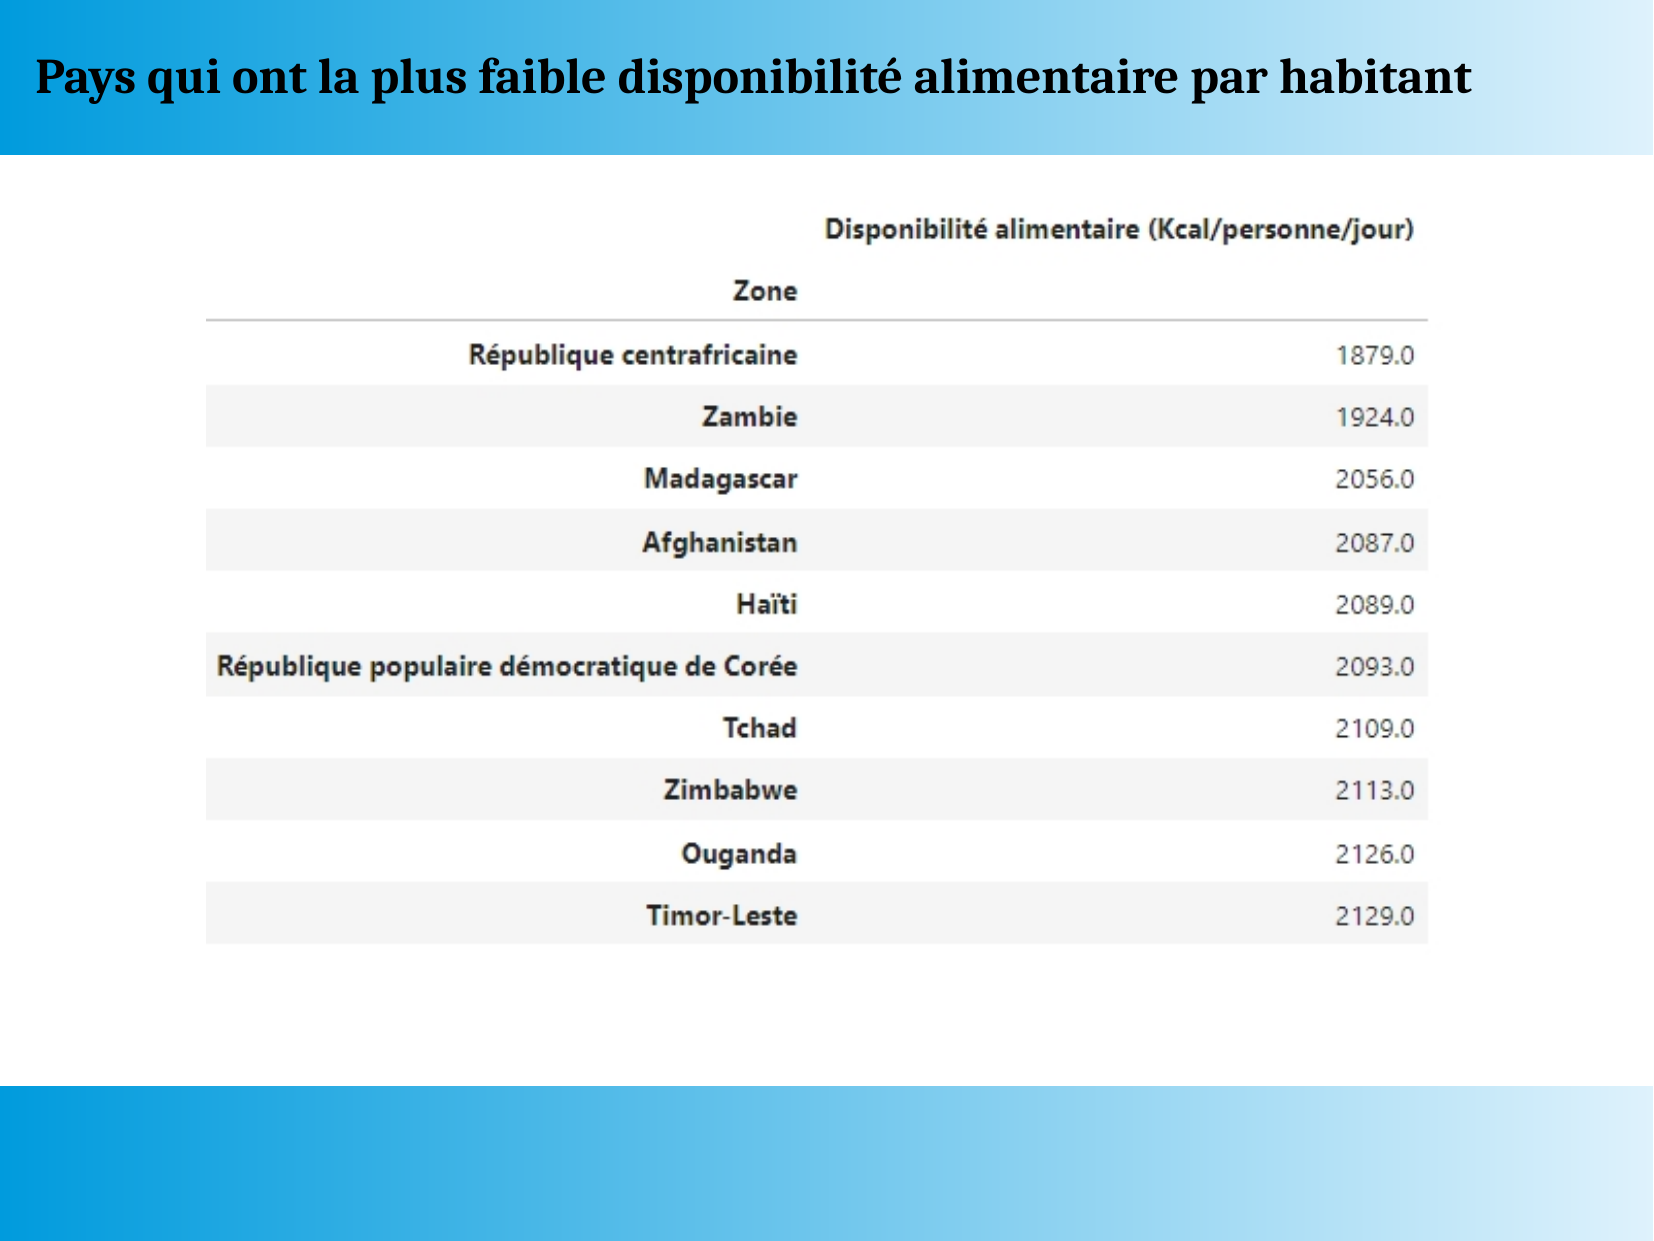

# Pays qui ont la plus faible disponibilité alimentaire par habitant